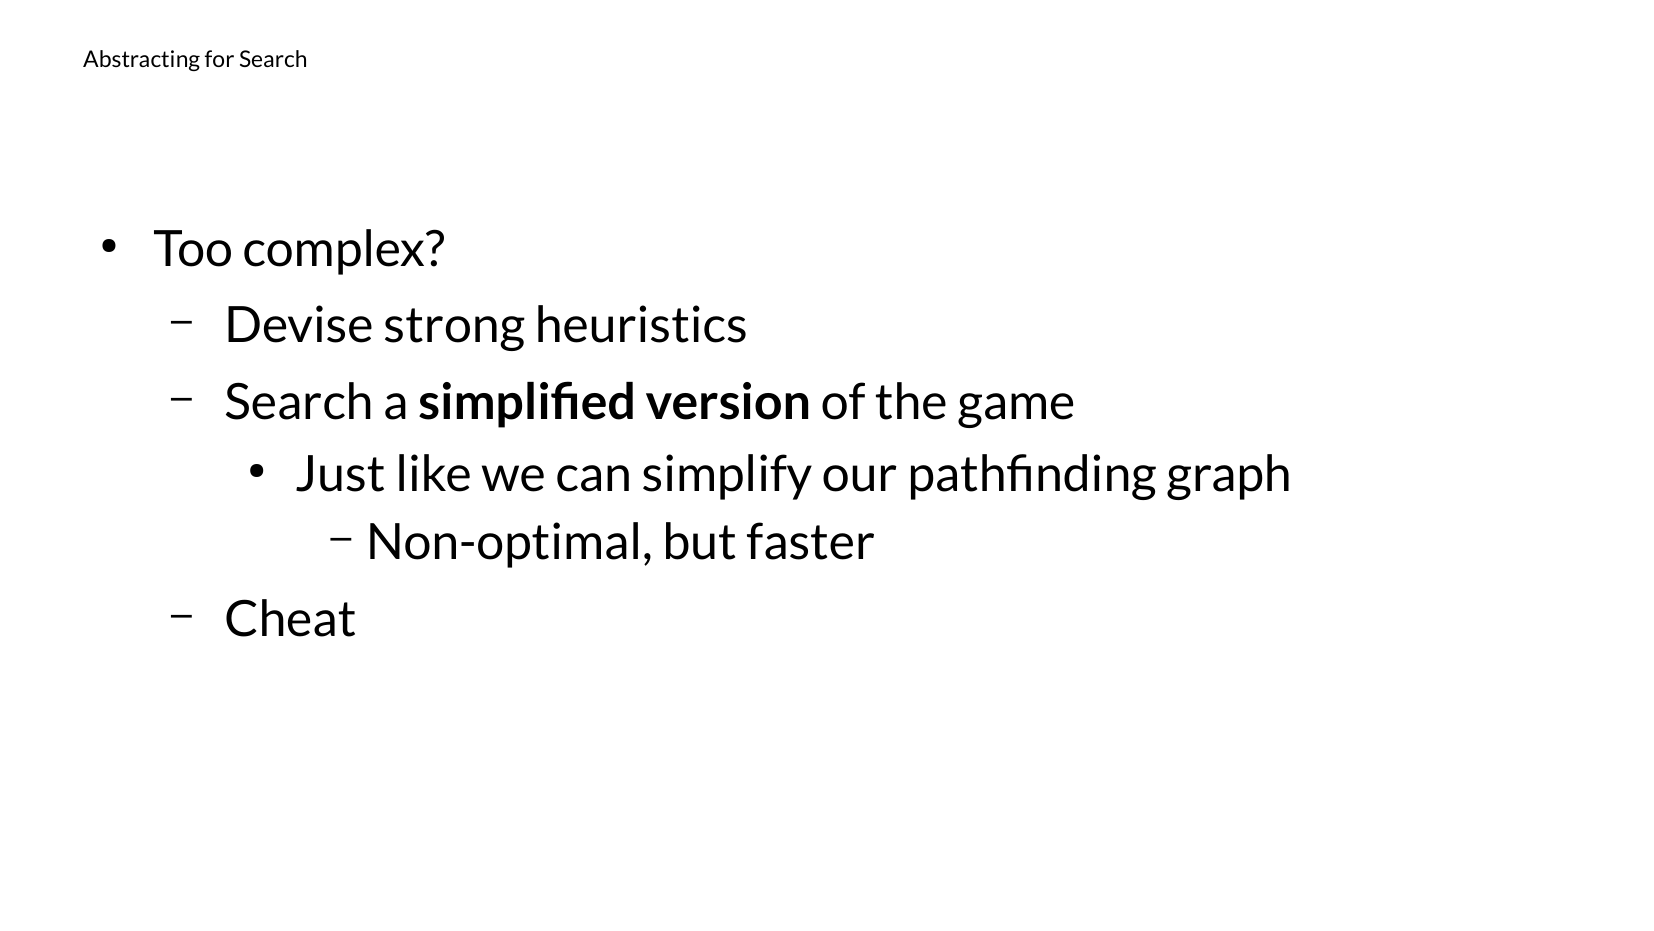

# Abstracting for Search
Too complex?
Devise strong heuristics
Search a simplified version of the game
Just like we can simplify our pathfinding graph
Non-optimal, but faster
Cheat